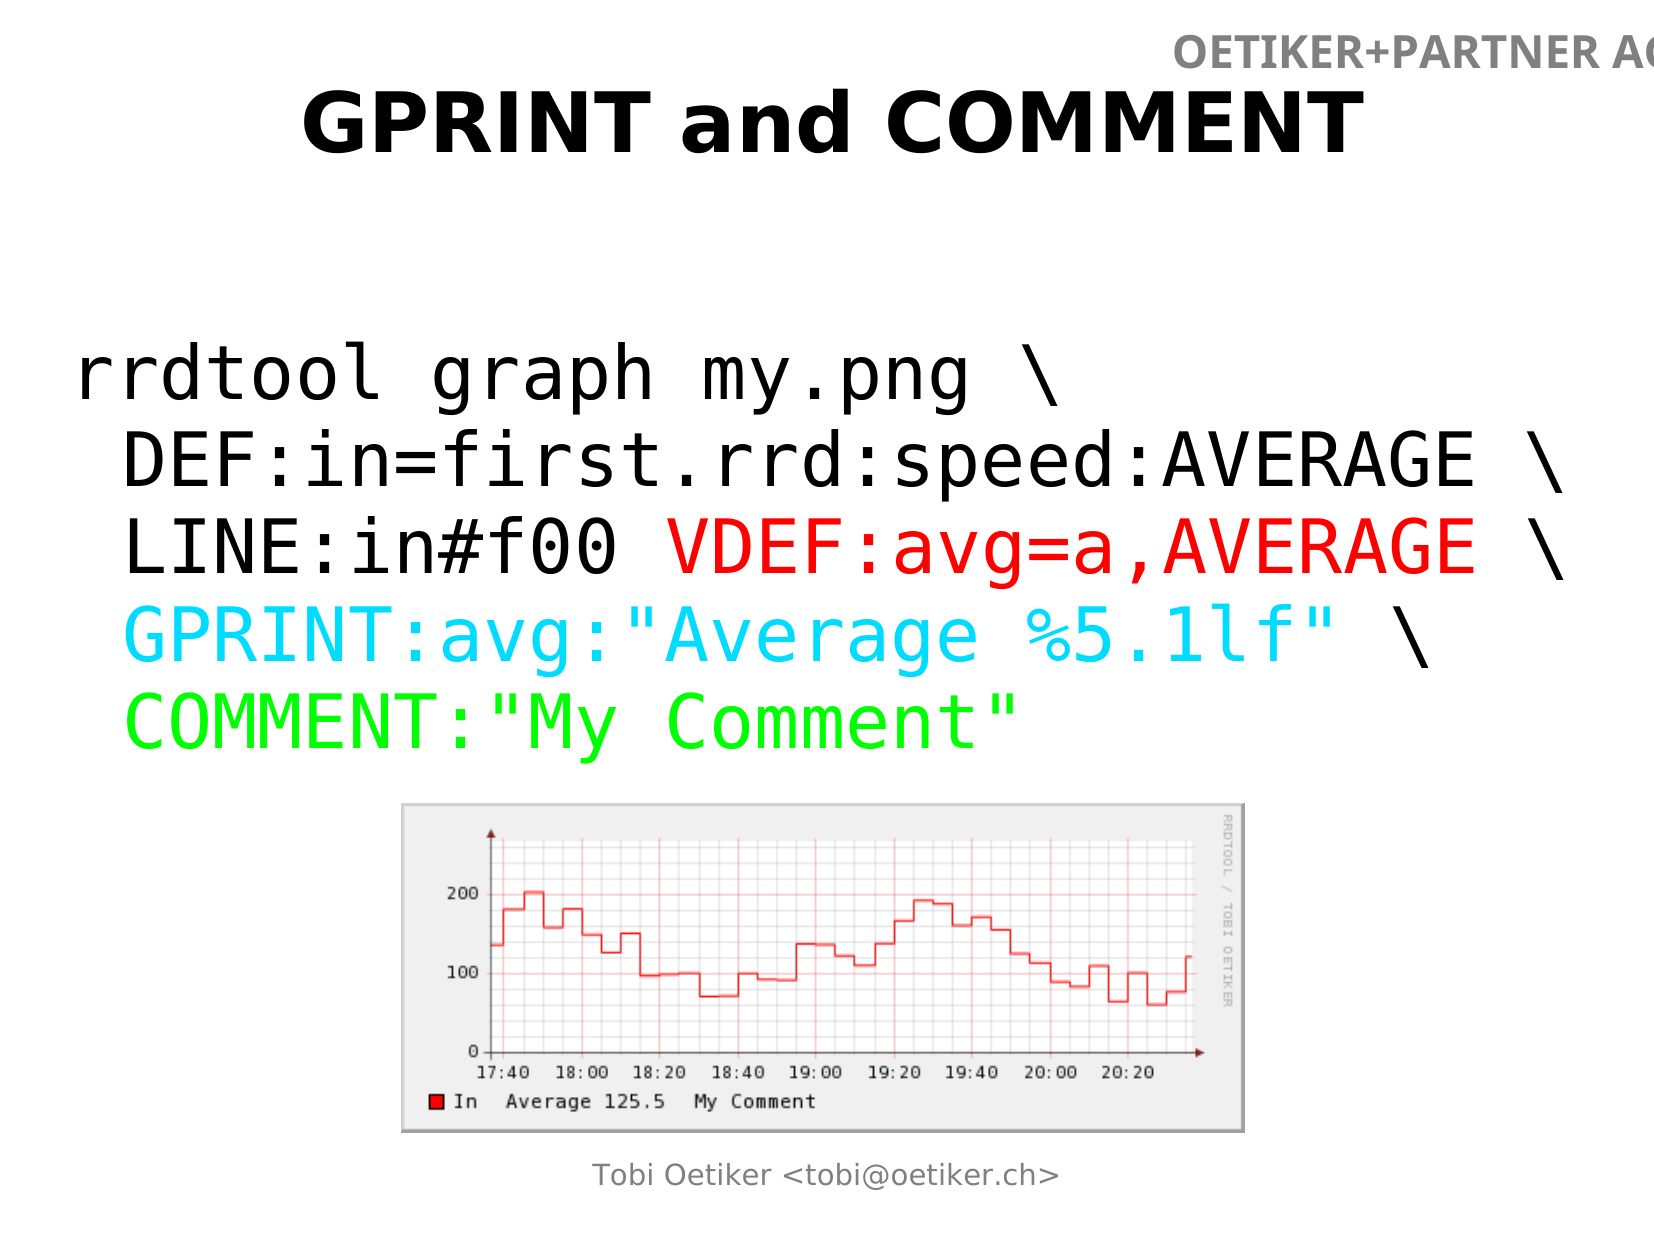

# GPRINT and COMMENT
rrdtool graph my.png \
DEF:in=first.rrd:speed:AVERAGE \
LINE:in#f00 VDEF:avg=a,AVERAGE \
GPRINT:avg:"Average %5.1lf" \
COMMENT:"My Comment"